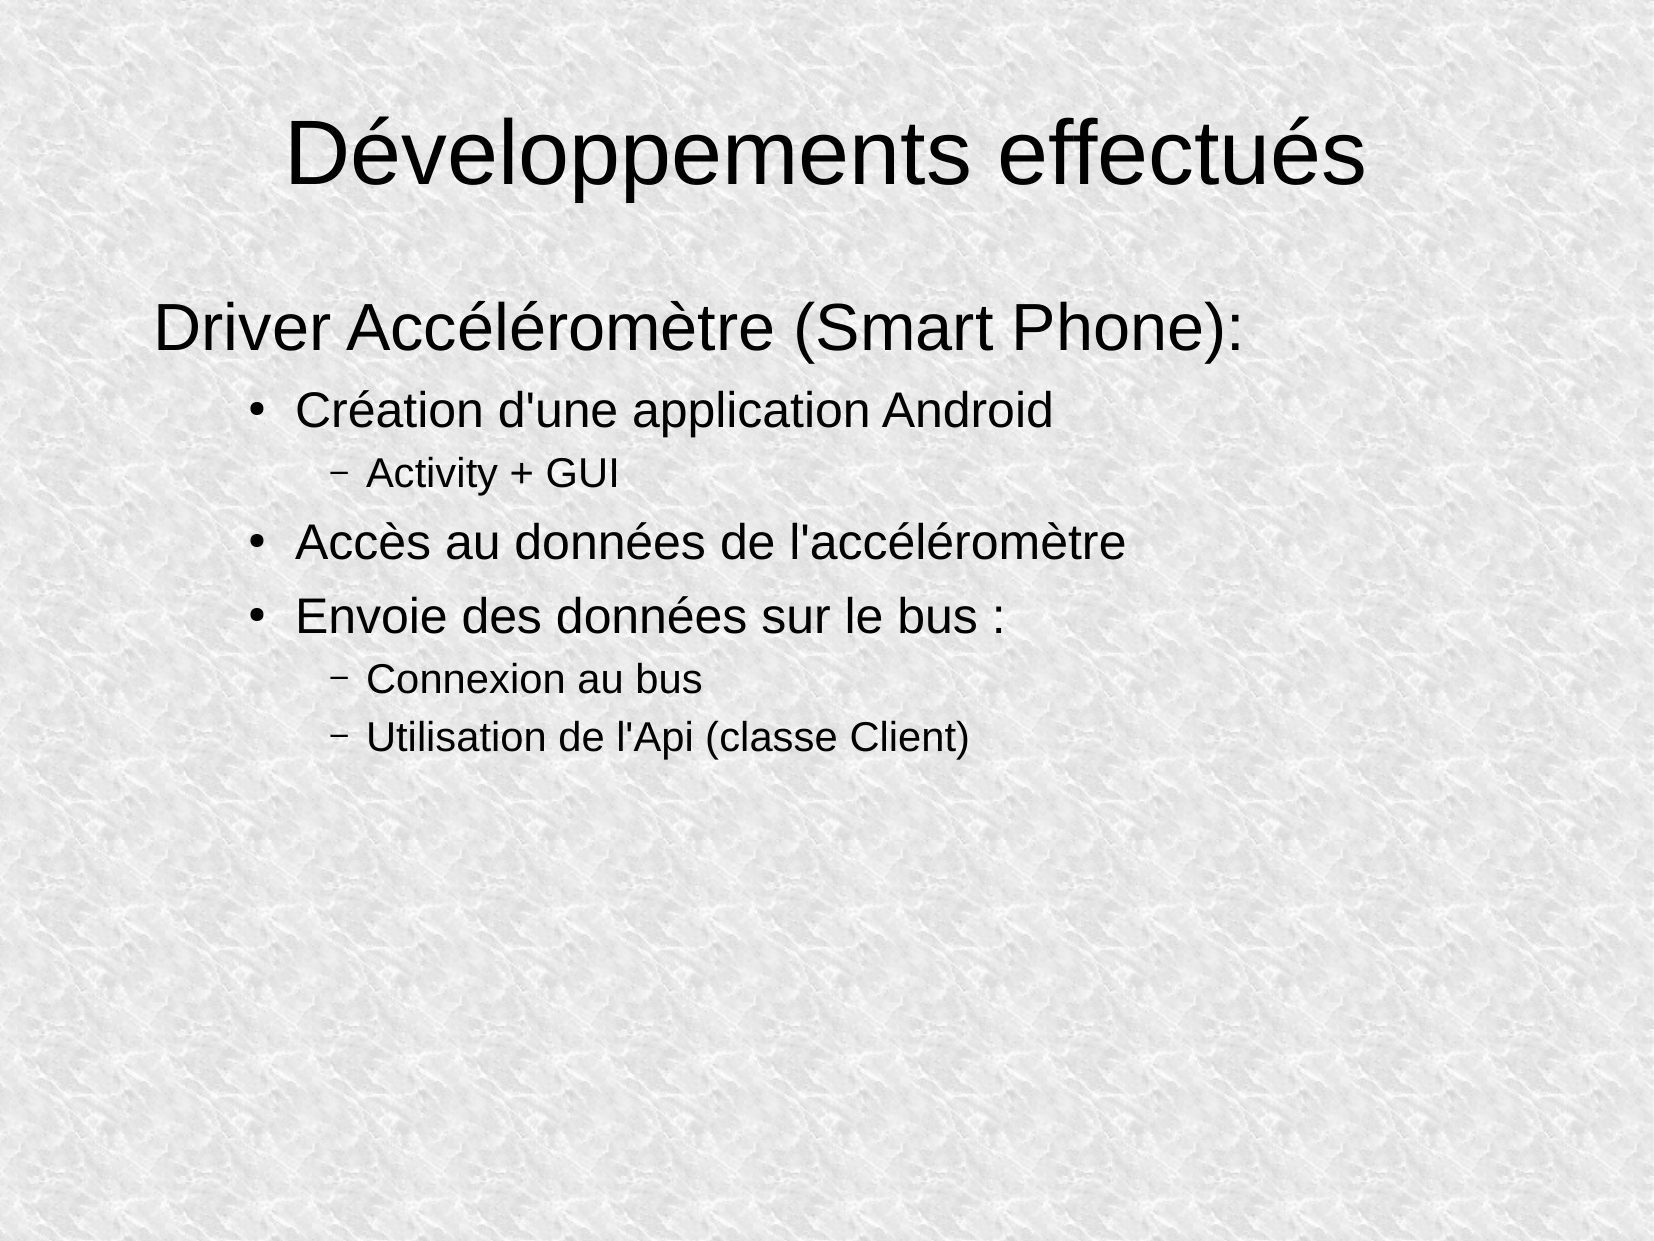

# Développements effectués
Driver Accéléromètre (Smart Phone):
Création d'une application Android
Activity + GUI
Accès au données de l'accéléromètre
Envoie des données sur le bus :
Connexion au bus
Utilisation de l'Api (classe Client)